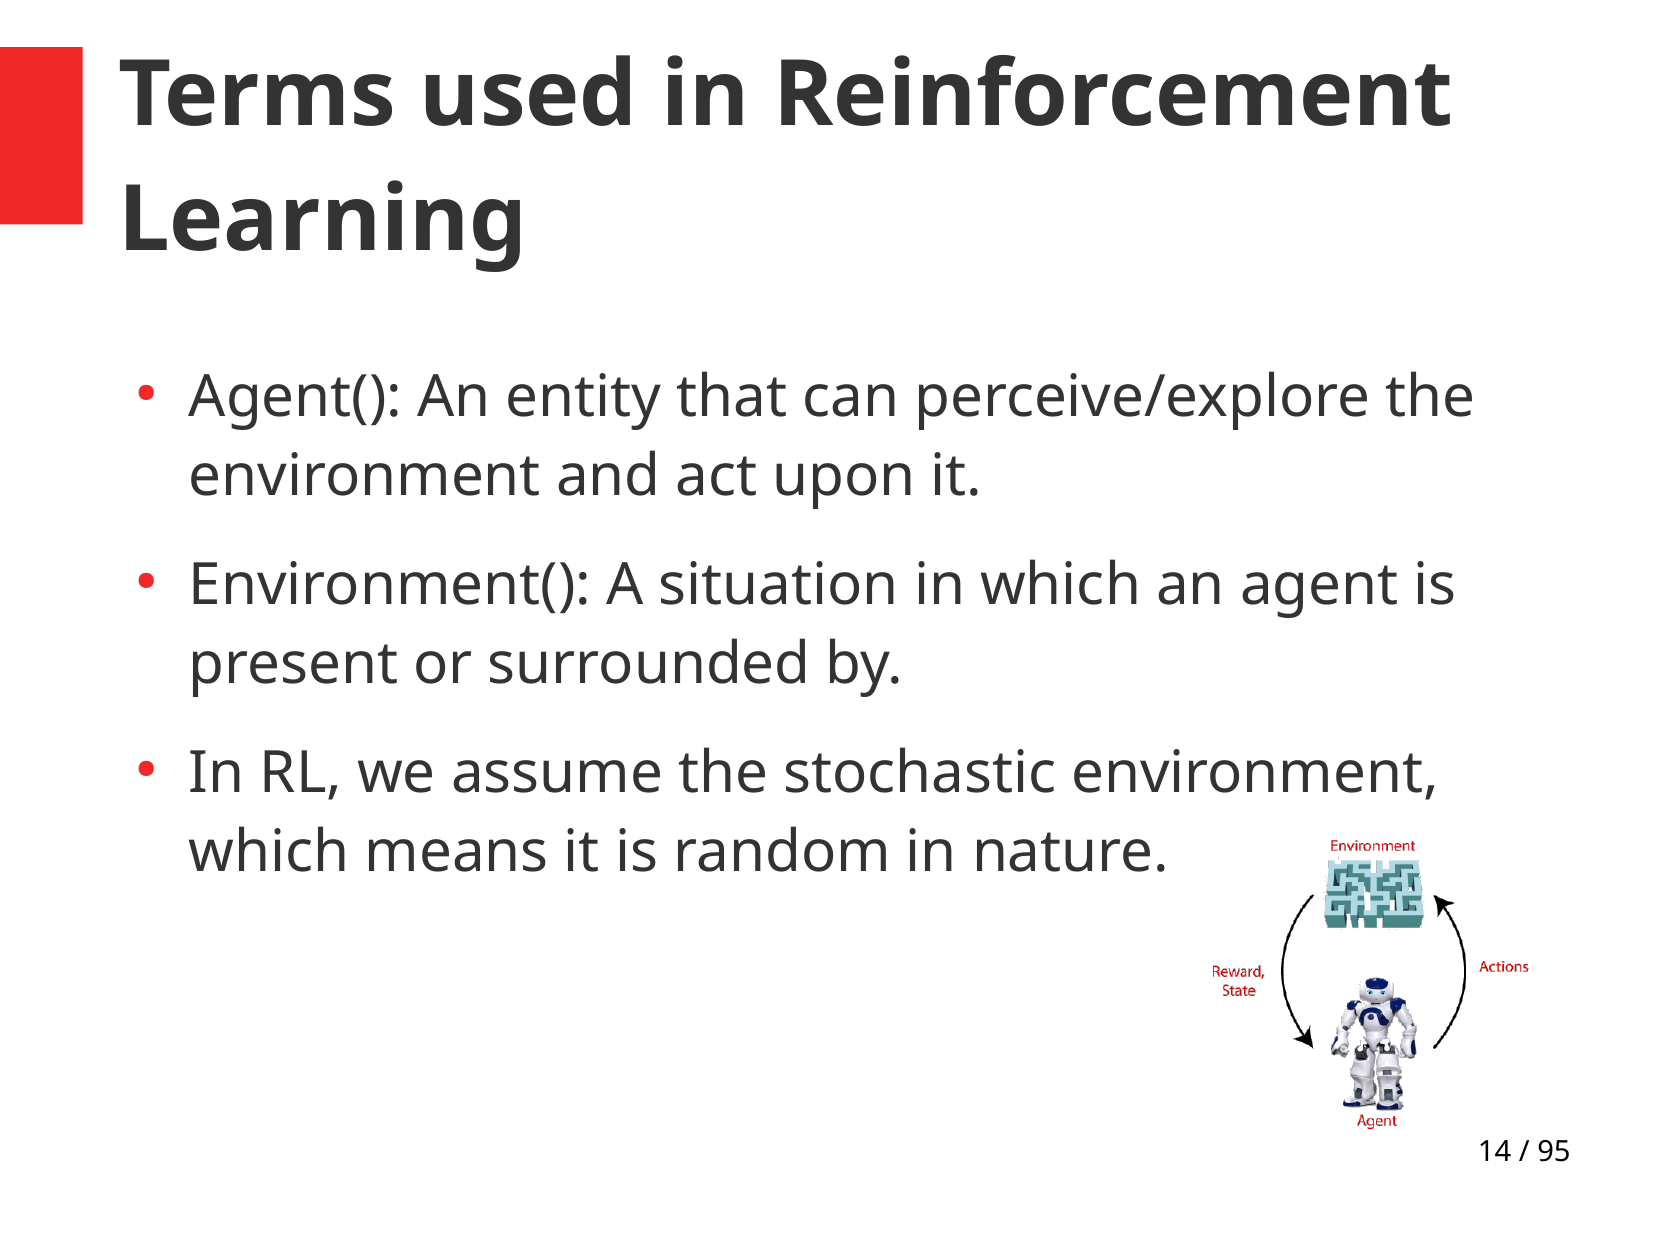

# Terms used in Reinforcement Learning
Agent(): An entity that can perceive/explore the environment and act upon it.
Environment(): A situation in which an agent is present or surrounded by.
In RL, we assume the stochastic environment, which means it is random in nature.
14